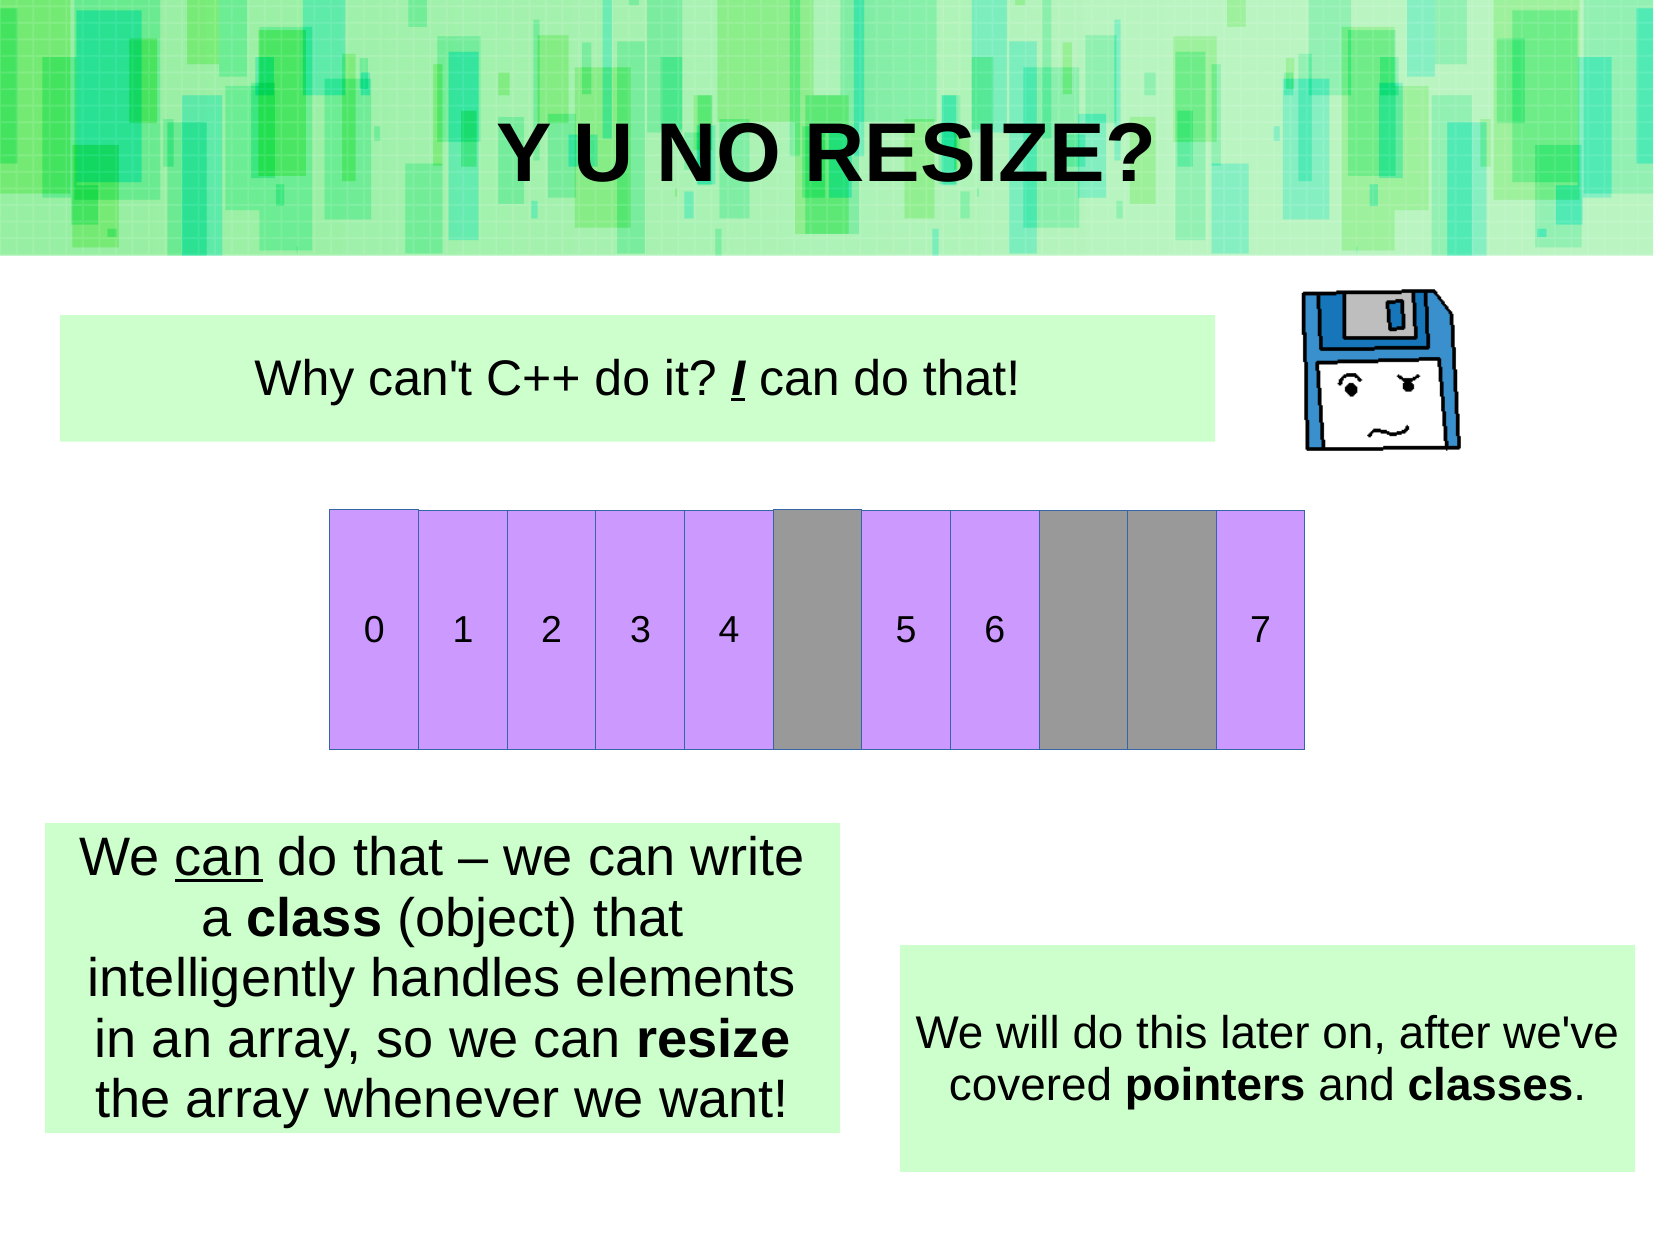

# Y U NO RESIZE?
Why can't C++ do it? I can do that!
0
1
2
3
4
5
6
7
We can do that – we can write a class (object) that intelligently handles elements in an array, so we can resize the array whenever we want!
We will do this later on, after we've covered pointers and classes.